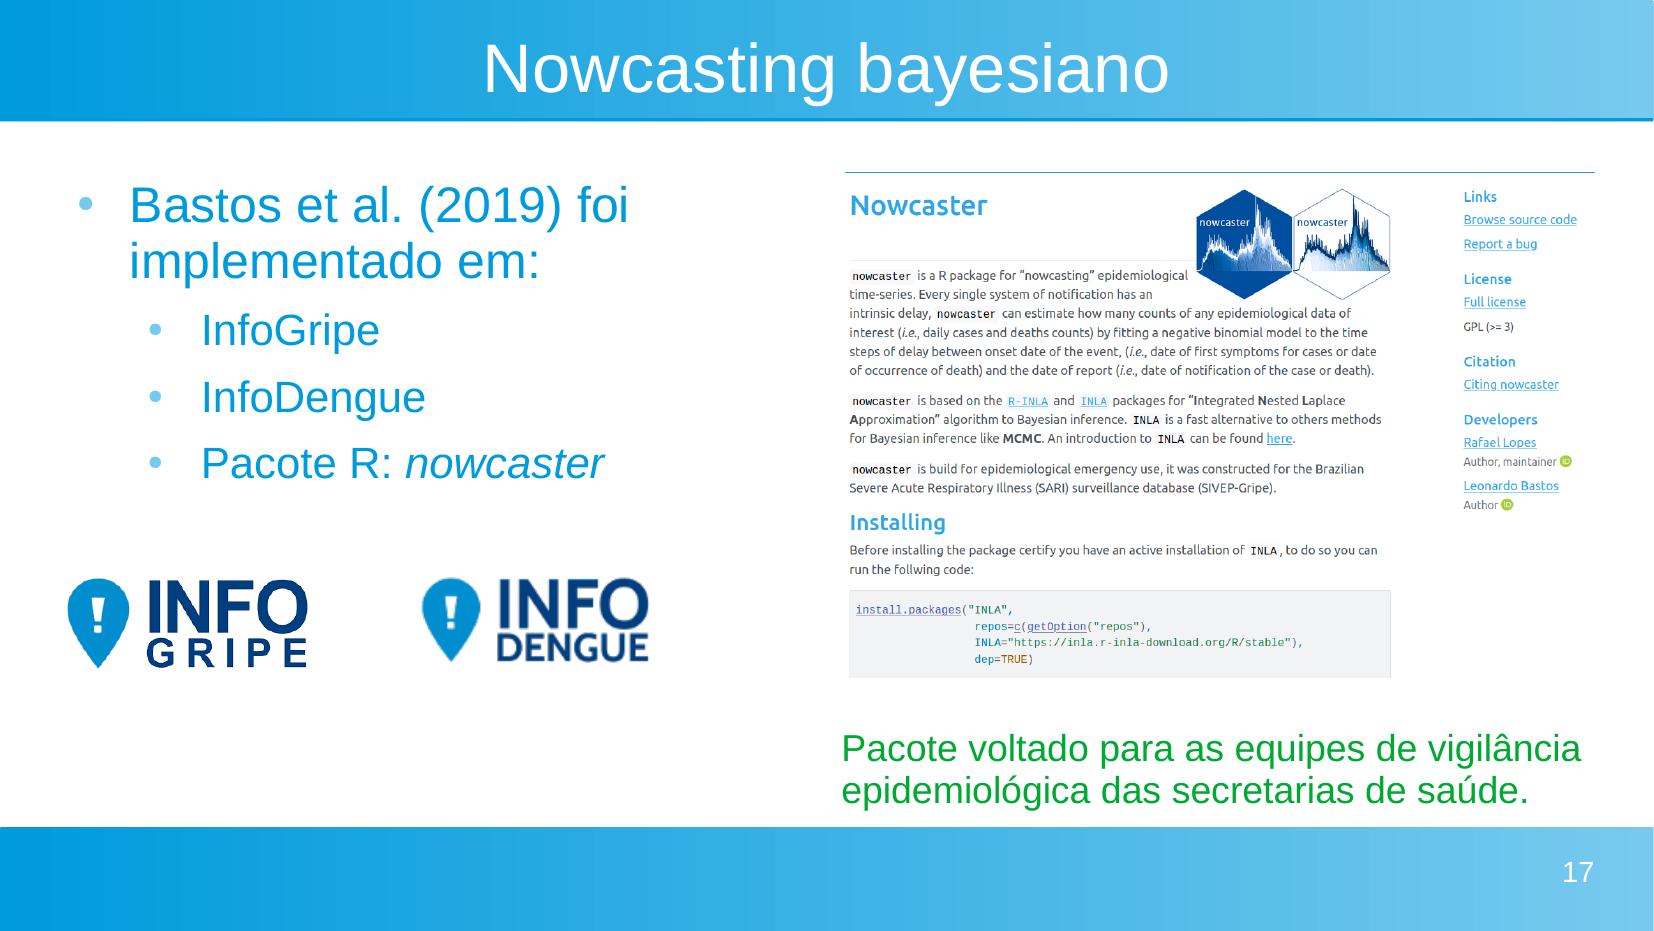

# Nowcasting bayesiano
Bastos et al. (2019) foi implementado em:
InfoGripe
InfoDengue
Pacote R: nowcaster
Pacote voltado para as equipes de vigilância
epidemiológica das secretarias de saúde.
17